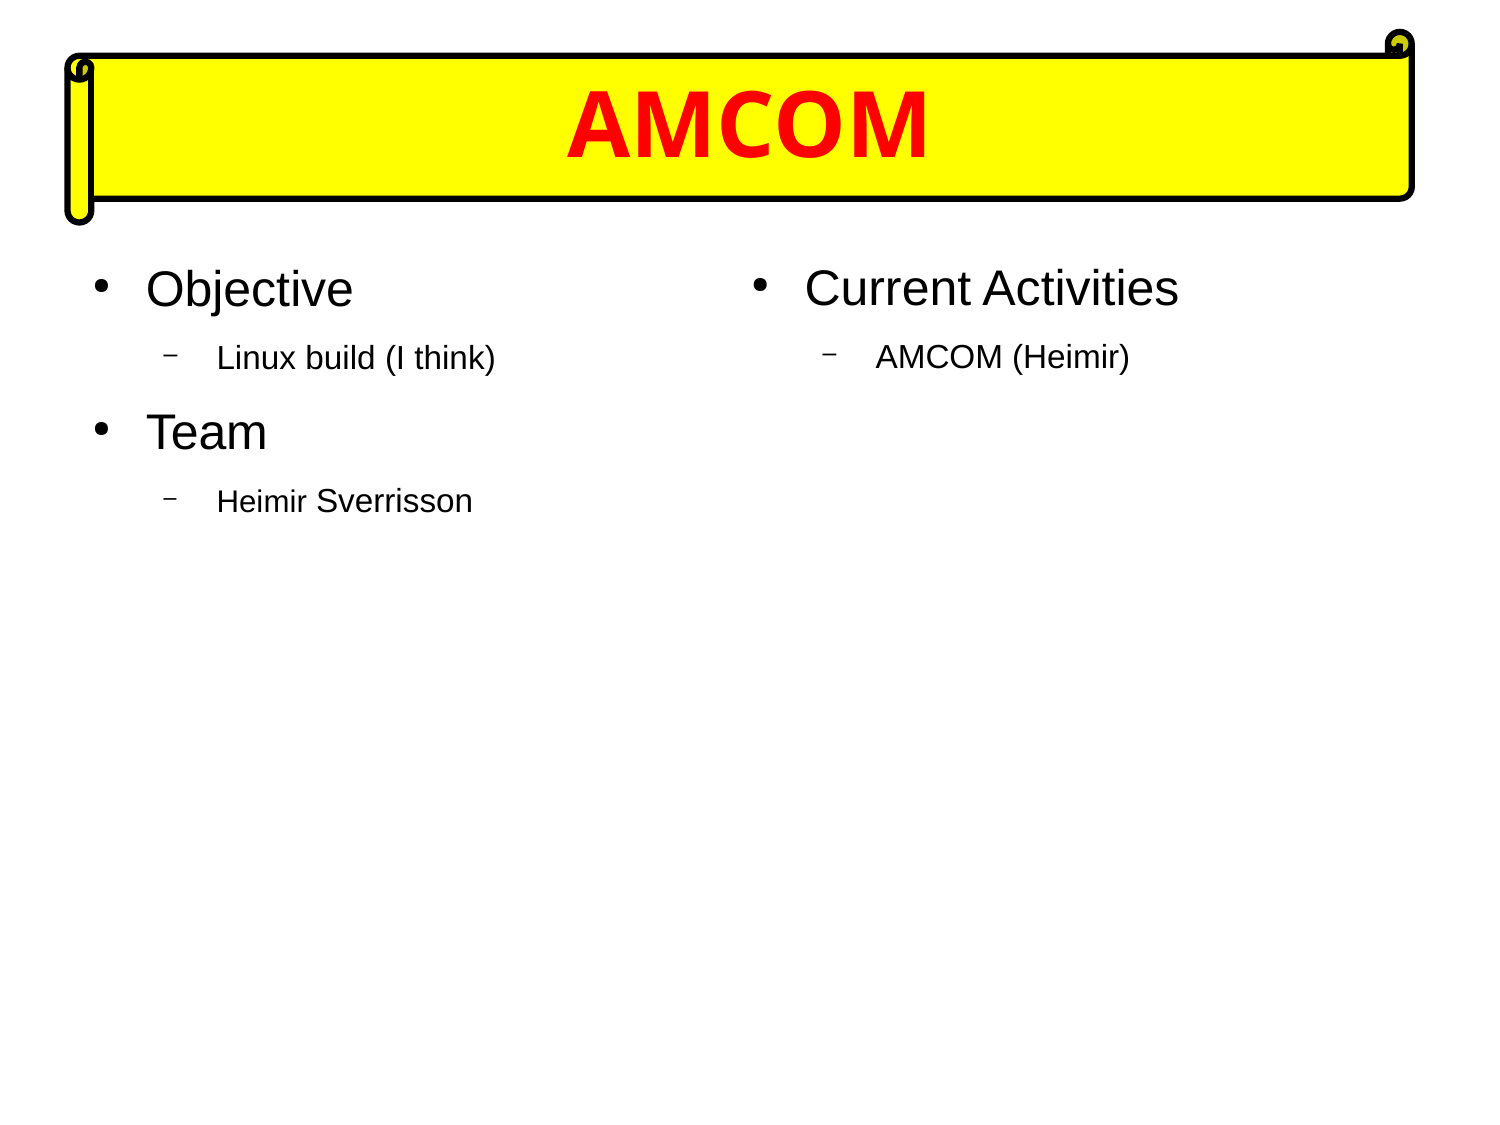

AMCOM
Current Activities
AMCOM (Heimir)
# Objective
Linux build (I think)
Team
Heimir Sverrisson